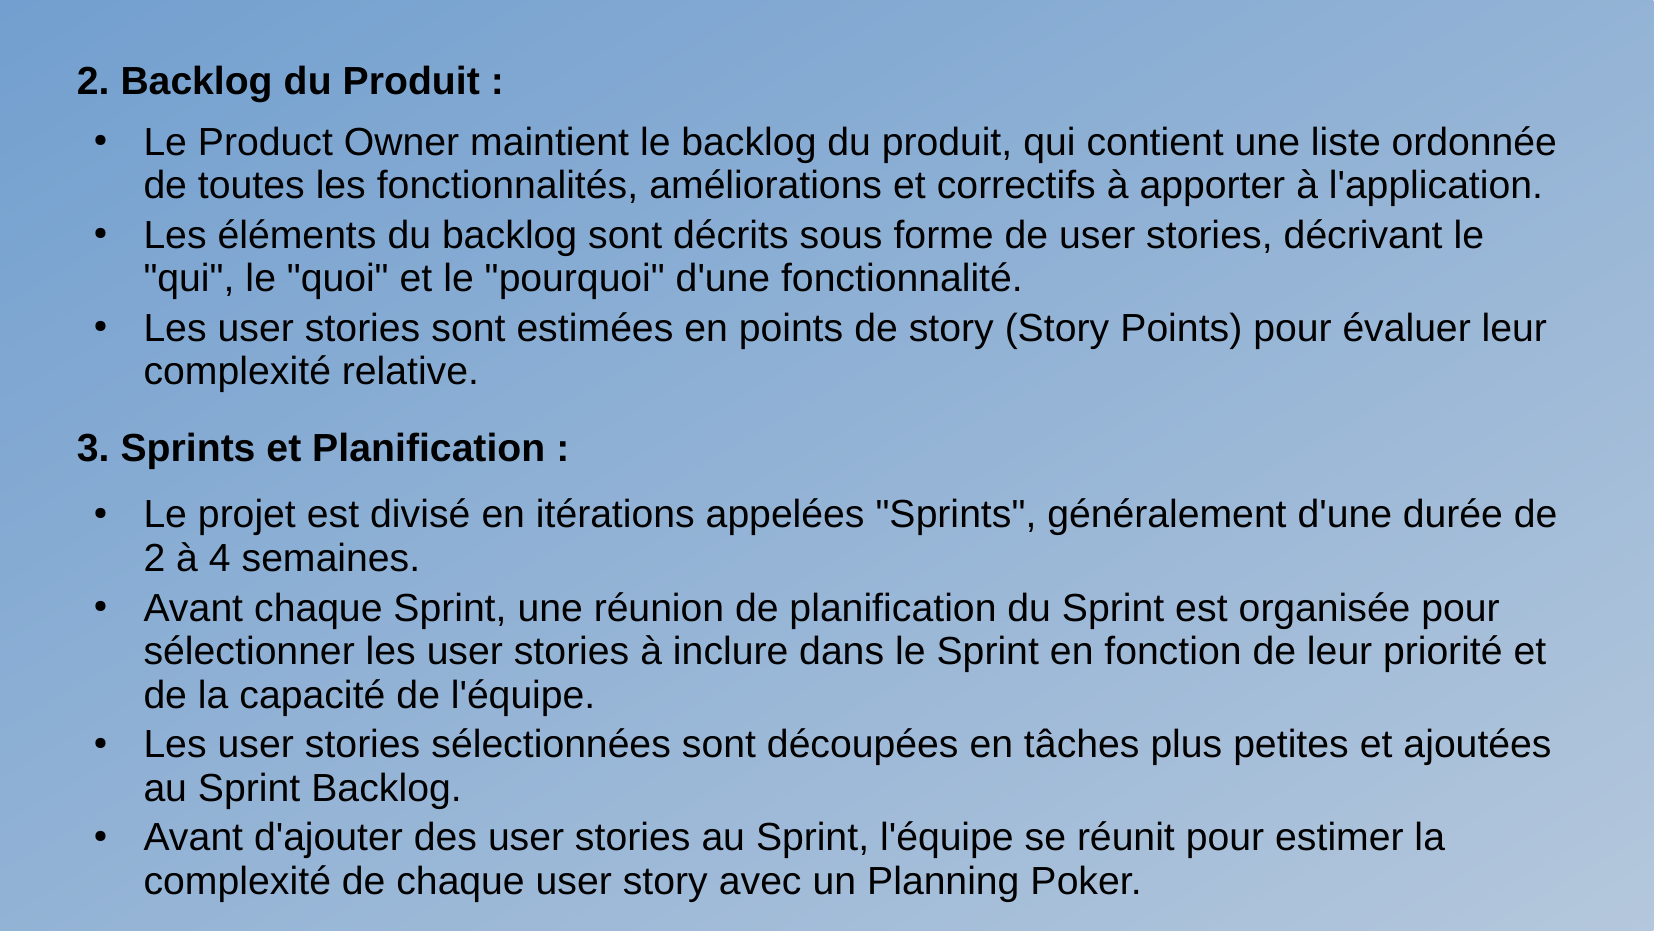

# 2. Backlog du Produit :
Le Product Owner maintient le backlog du produit, qui contient une liste ordonnée de toutes les fonctionnalités, améliorations et correctifs à apporter à l'application.
Les éléments du backlog sont décrits sous forme de user stories, décrivant le "qui", le "quoi" et le "pourquoi" d'une fonctionnalité.
Les user stories sont estimées en points de story (Story Points) pour évaluer leur complexité relative.
3. Sprints et Planification :
Le projet est divisé en itérations appelées "Sprints", généralement d'une durée de 2 à 4 semaines.
Avant chaque Sprint, une réunion de planification du Sprint est organisée pour sélectionner les user stories à inclure dans le Sprint en fonction de leur priorité et de la capacité de l'équipe.
Les user stories sélectionnées sont découpées en tâches plus petites et ajoutées au Sprint Backlog.
Avant d'ajouter des user stories au Sprint, l'équipe se réunit pour estimer la complexité de chaque user story avec un Planning Poker.